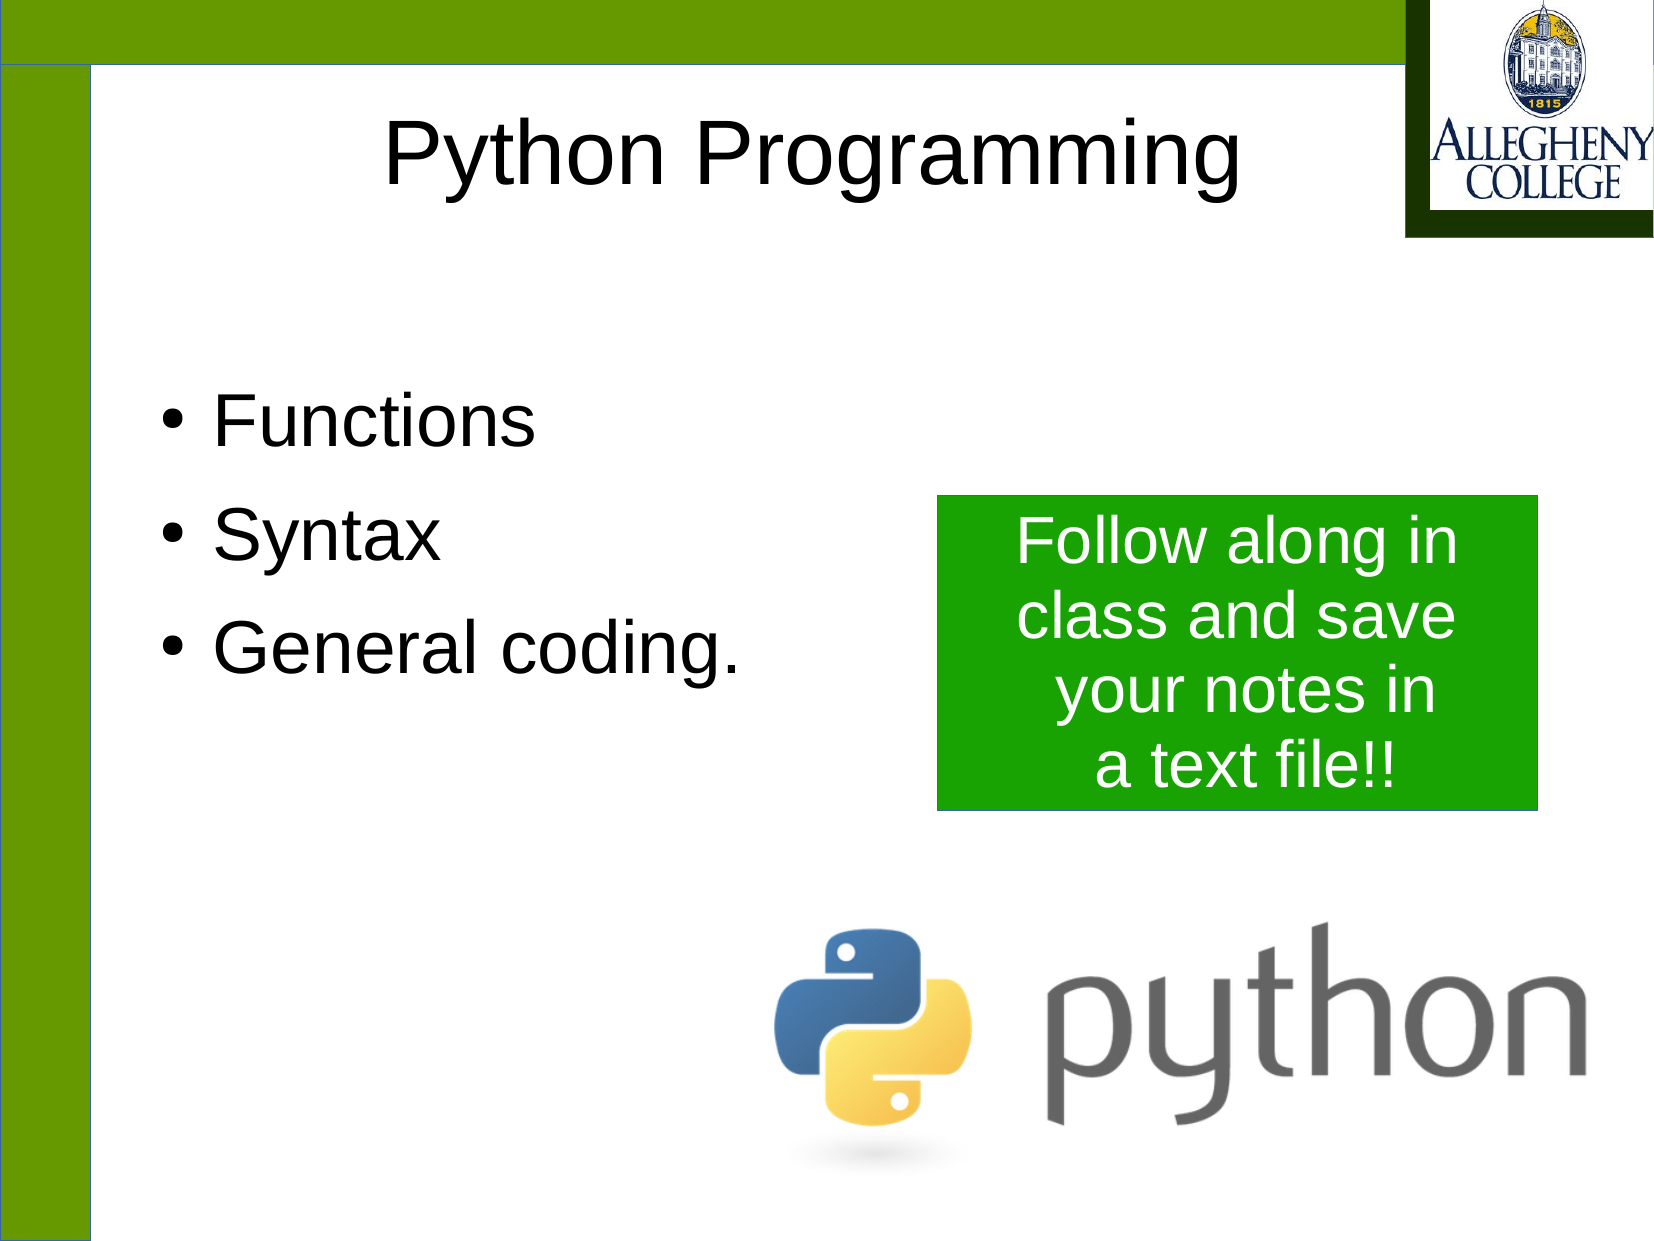

# Python Programming
Functions
Syntax
General coding.
Follow along in
class and save
 your notes in
 a text file!!
Follow along and Save your notes in a text file.